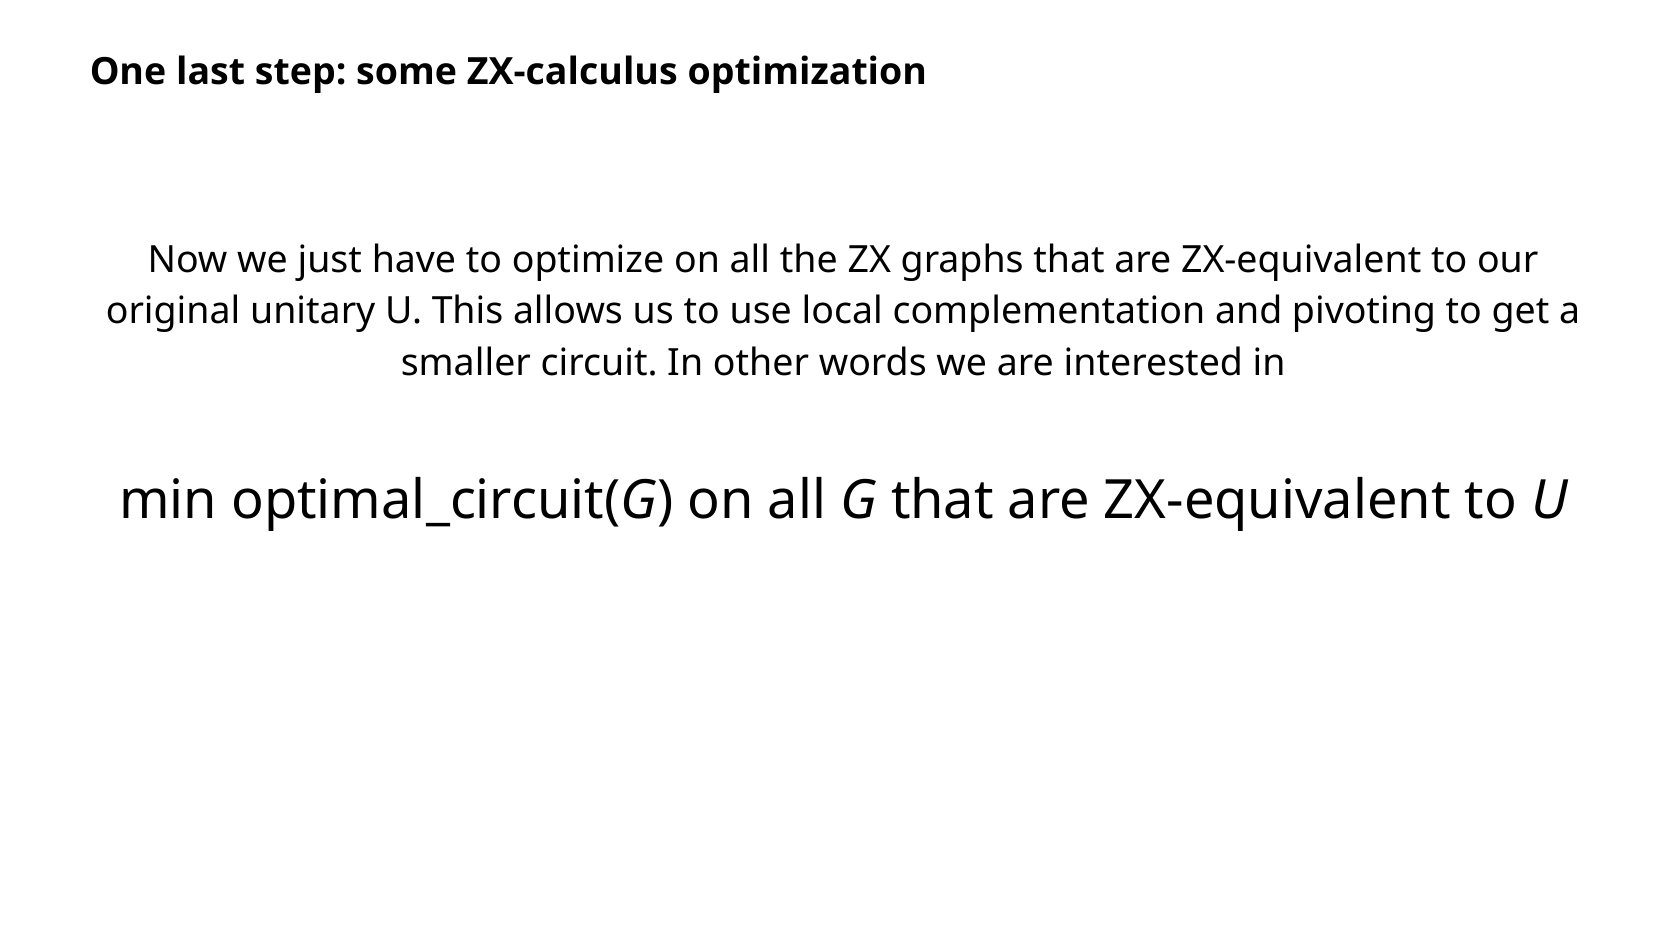

One last step: some ZX-calculus optimization
Now we just have to optimize on all the ZX graphs that are ZX-equivalent to our original unitary U. This allows us to use local complementation and pivoting to get a smaller circuit. In other words we are interested in
min optimal_circuit(G) on all G that are ZX-equivalent to U